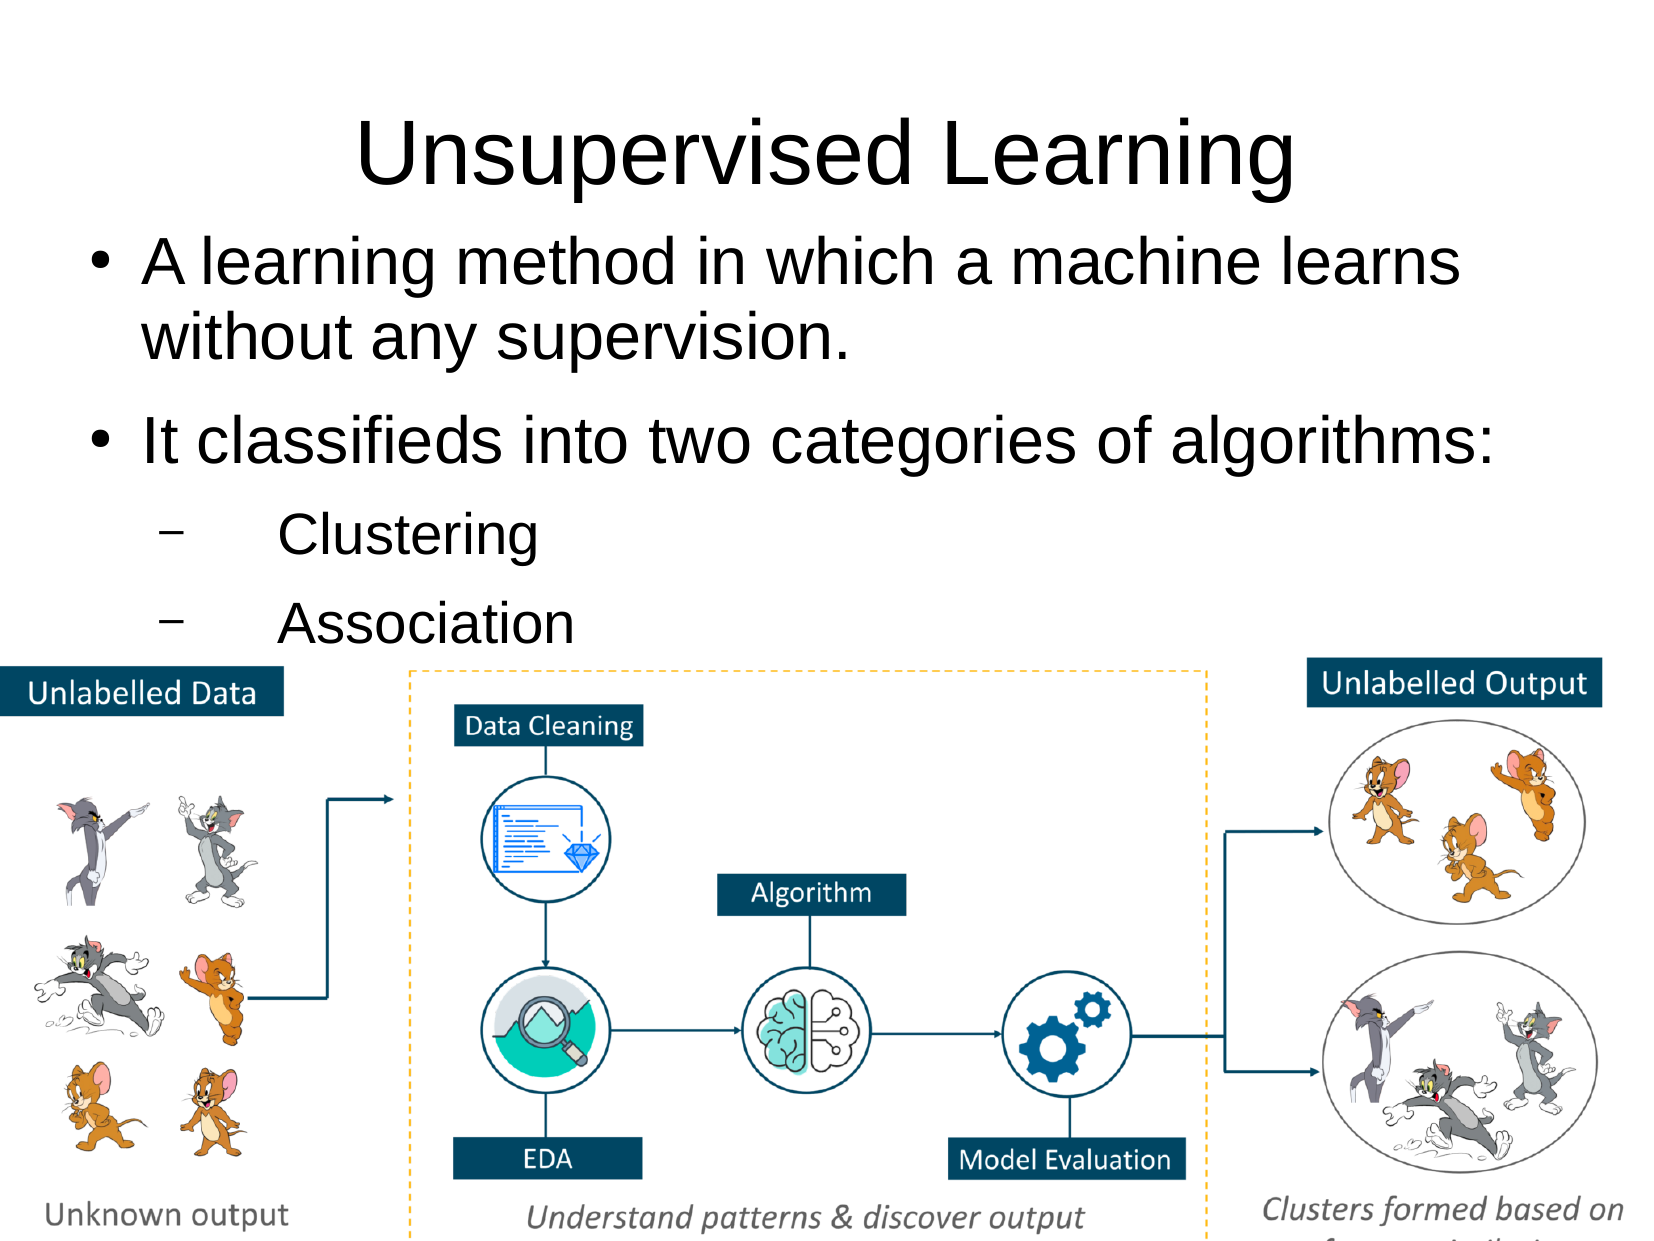

# Unsupervised Learning
A learning method in which a machine learns without any supervision.
It classifieds into two categories of algorithms:
 Clustering
 Association